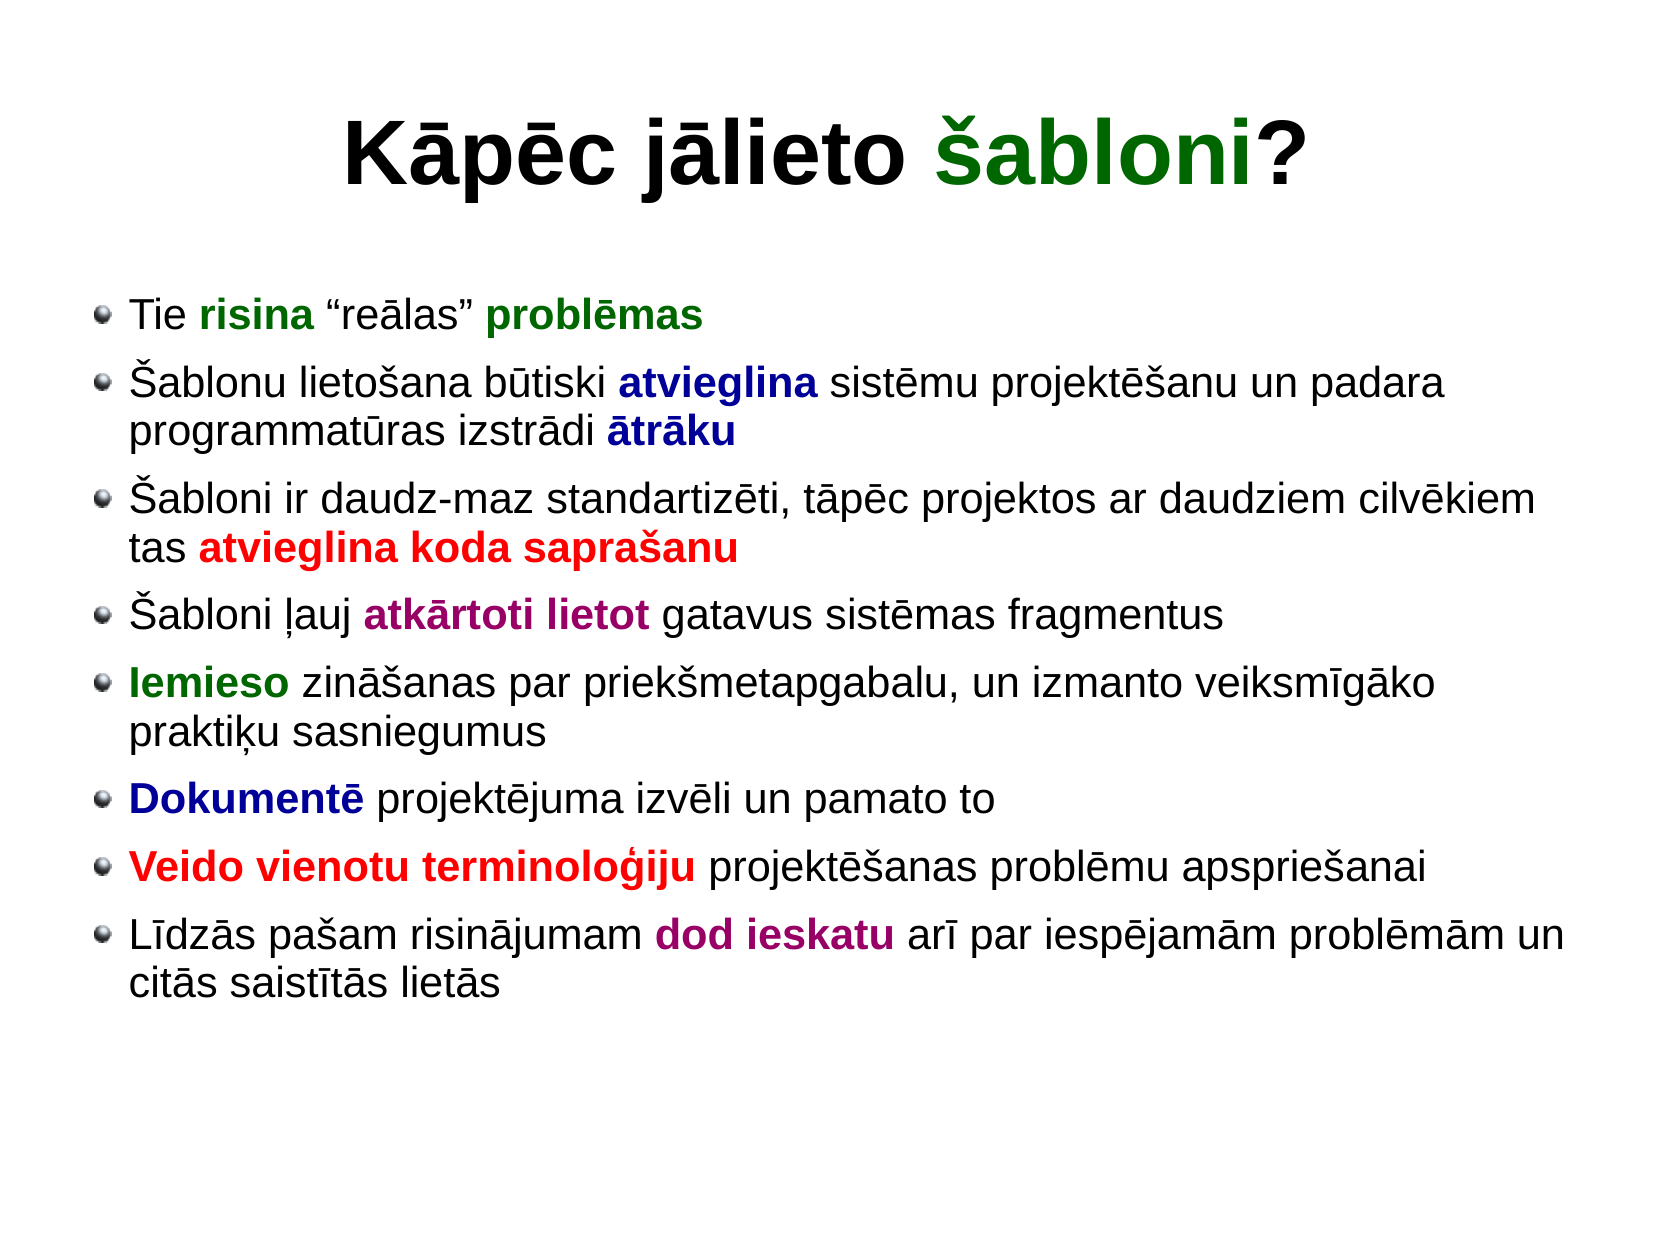

# Kāpēc jālieto šabloni?
Tie risina “reālas” problēmas
Šablonu lietošana būtiski atvieglina sistēmu projektēšanu un padara programmatūras izstrādi ātrāku
Šabloni ir daudz-maz standartizēti, tāpēc projektos ar daudziem cilvēkiem tas atvieglina koda saprašanu
Šabloni ļauj atkārtoti lietot gatavus sistēmas fragmentus
Iemieso zināšanas par priekšmetapgabalu, un izmanto veiksmīgāko praktiķu sasniegumus
Dokumentē projektējuma izvēli un pamato to
Veido vienotu terminoloģiju projektēšanas problēmu apspriešanai
Līdzās pašam risinājumam dod ieskatu arī par iespējamām problēmām un citās saistītās lietās